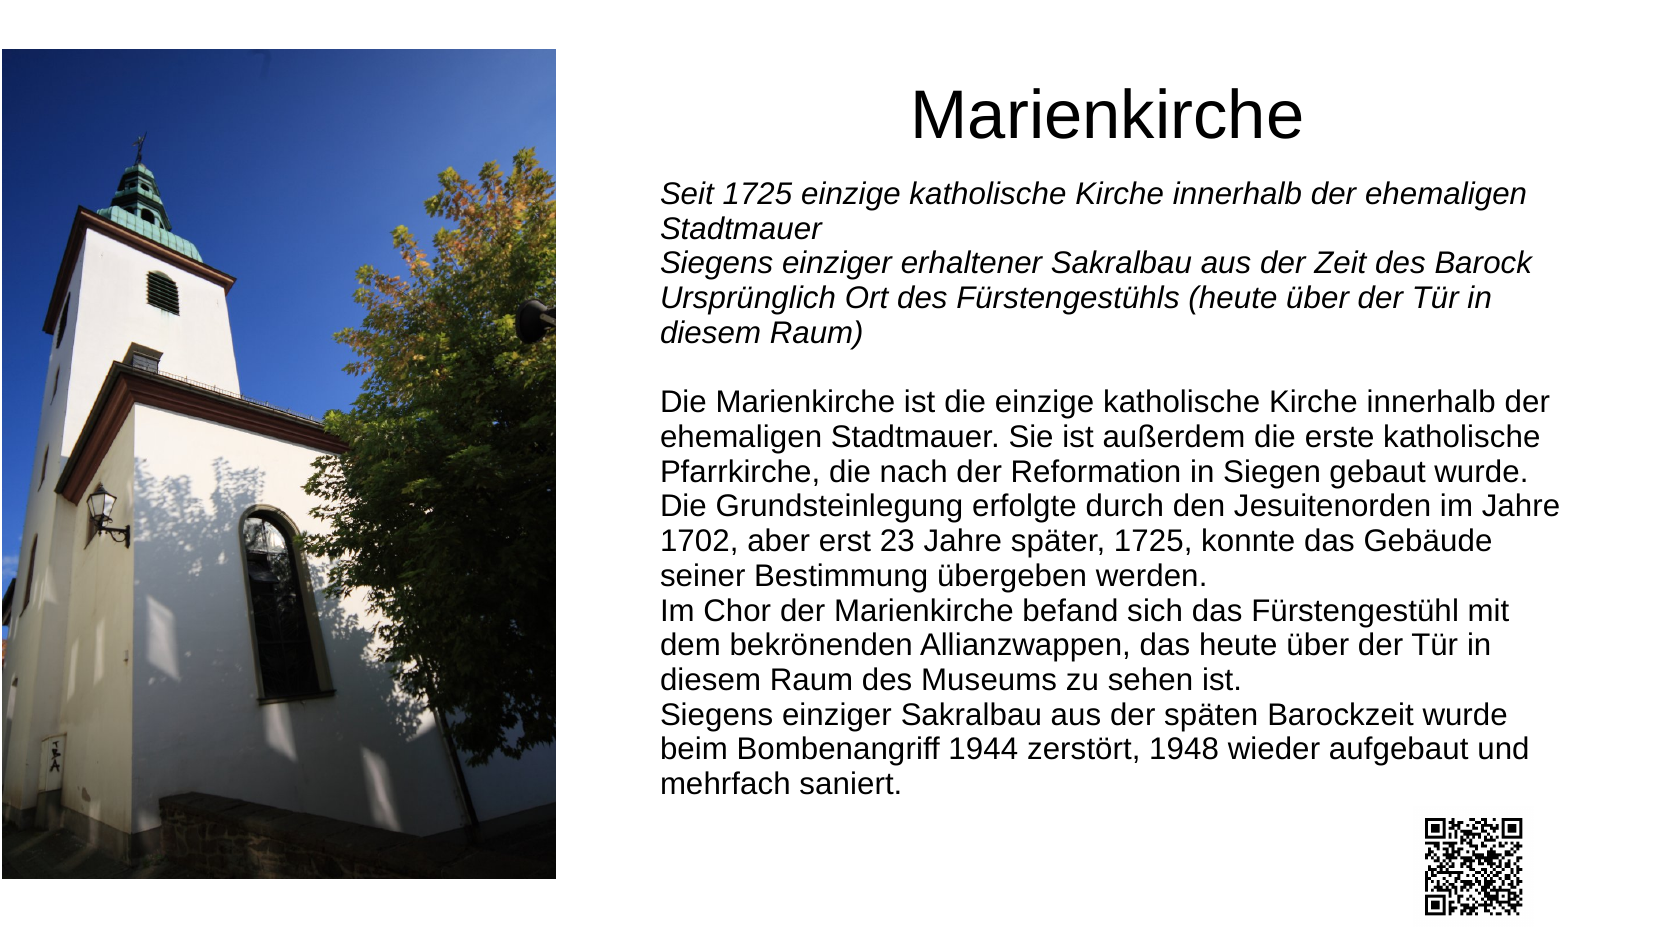

# Marienkirche
Seit 1725 einzige katholische Kirche innerhalb der ehemaligen Stadtmauer
Siegens einziger erhaltener Sakralbau aus der Zeit des Barock
Ursprünglich Ort des Fürstengestühls (heute über der Tür in diesem Raum)
Die Marienkirche ist die einzige katholische Kirche innerhalb der ehemaligen Stadtmauer. Sie ist außerdem die erste katholische Pfarrkirche, die nach der Reformation in Siegen gebaut wurde. Die Grundsteinlegung erfolgte durch den Jesuitenorden im Jahre 1702, aber erst 23 Jahre später, 1725, konnte das Gebäude seiner Bestimmung übergeben werden.
Im Chor der Marienkirche befand sich das Fürstengestühl mit dem bekrönenden Allianzwappen, das heute über der Tür in diesem Raum des Museums zu sehen ist.
Siegens einziger Sakralbau aus der späten Barockzeit wurde beim Bombenangriff 1944 zerstört, 1948 wieder aufgebaut und mehrfach saniert.